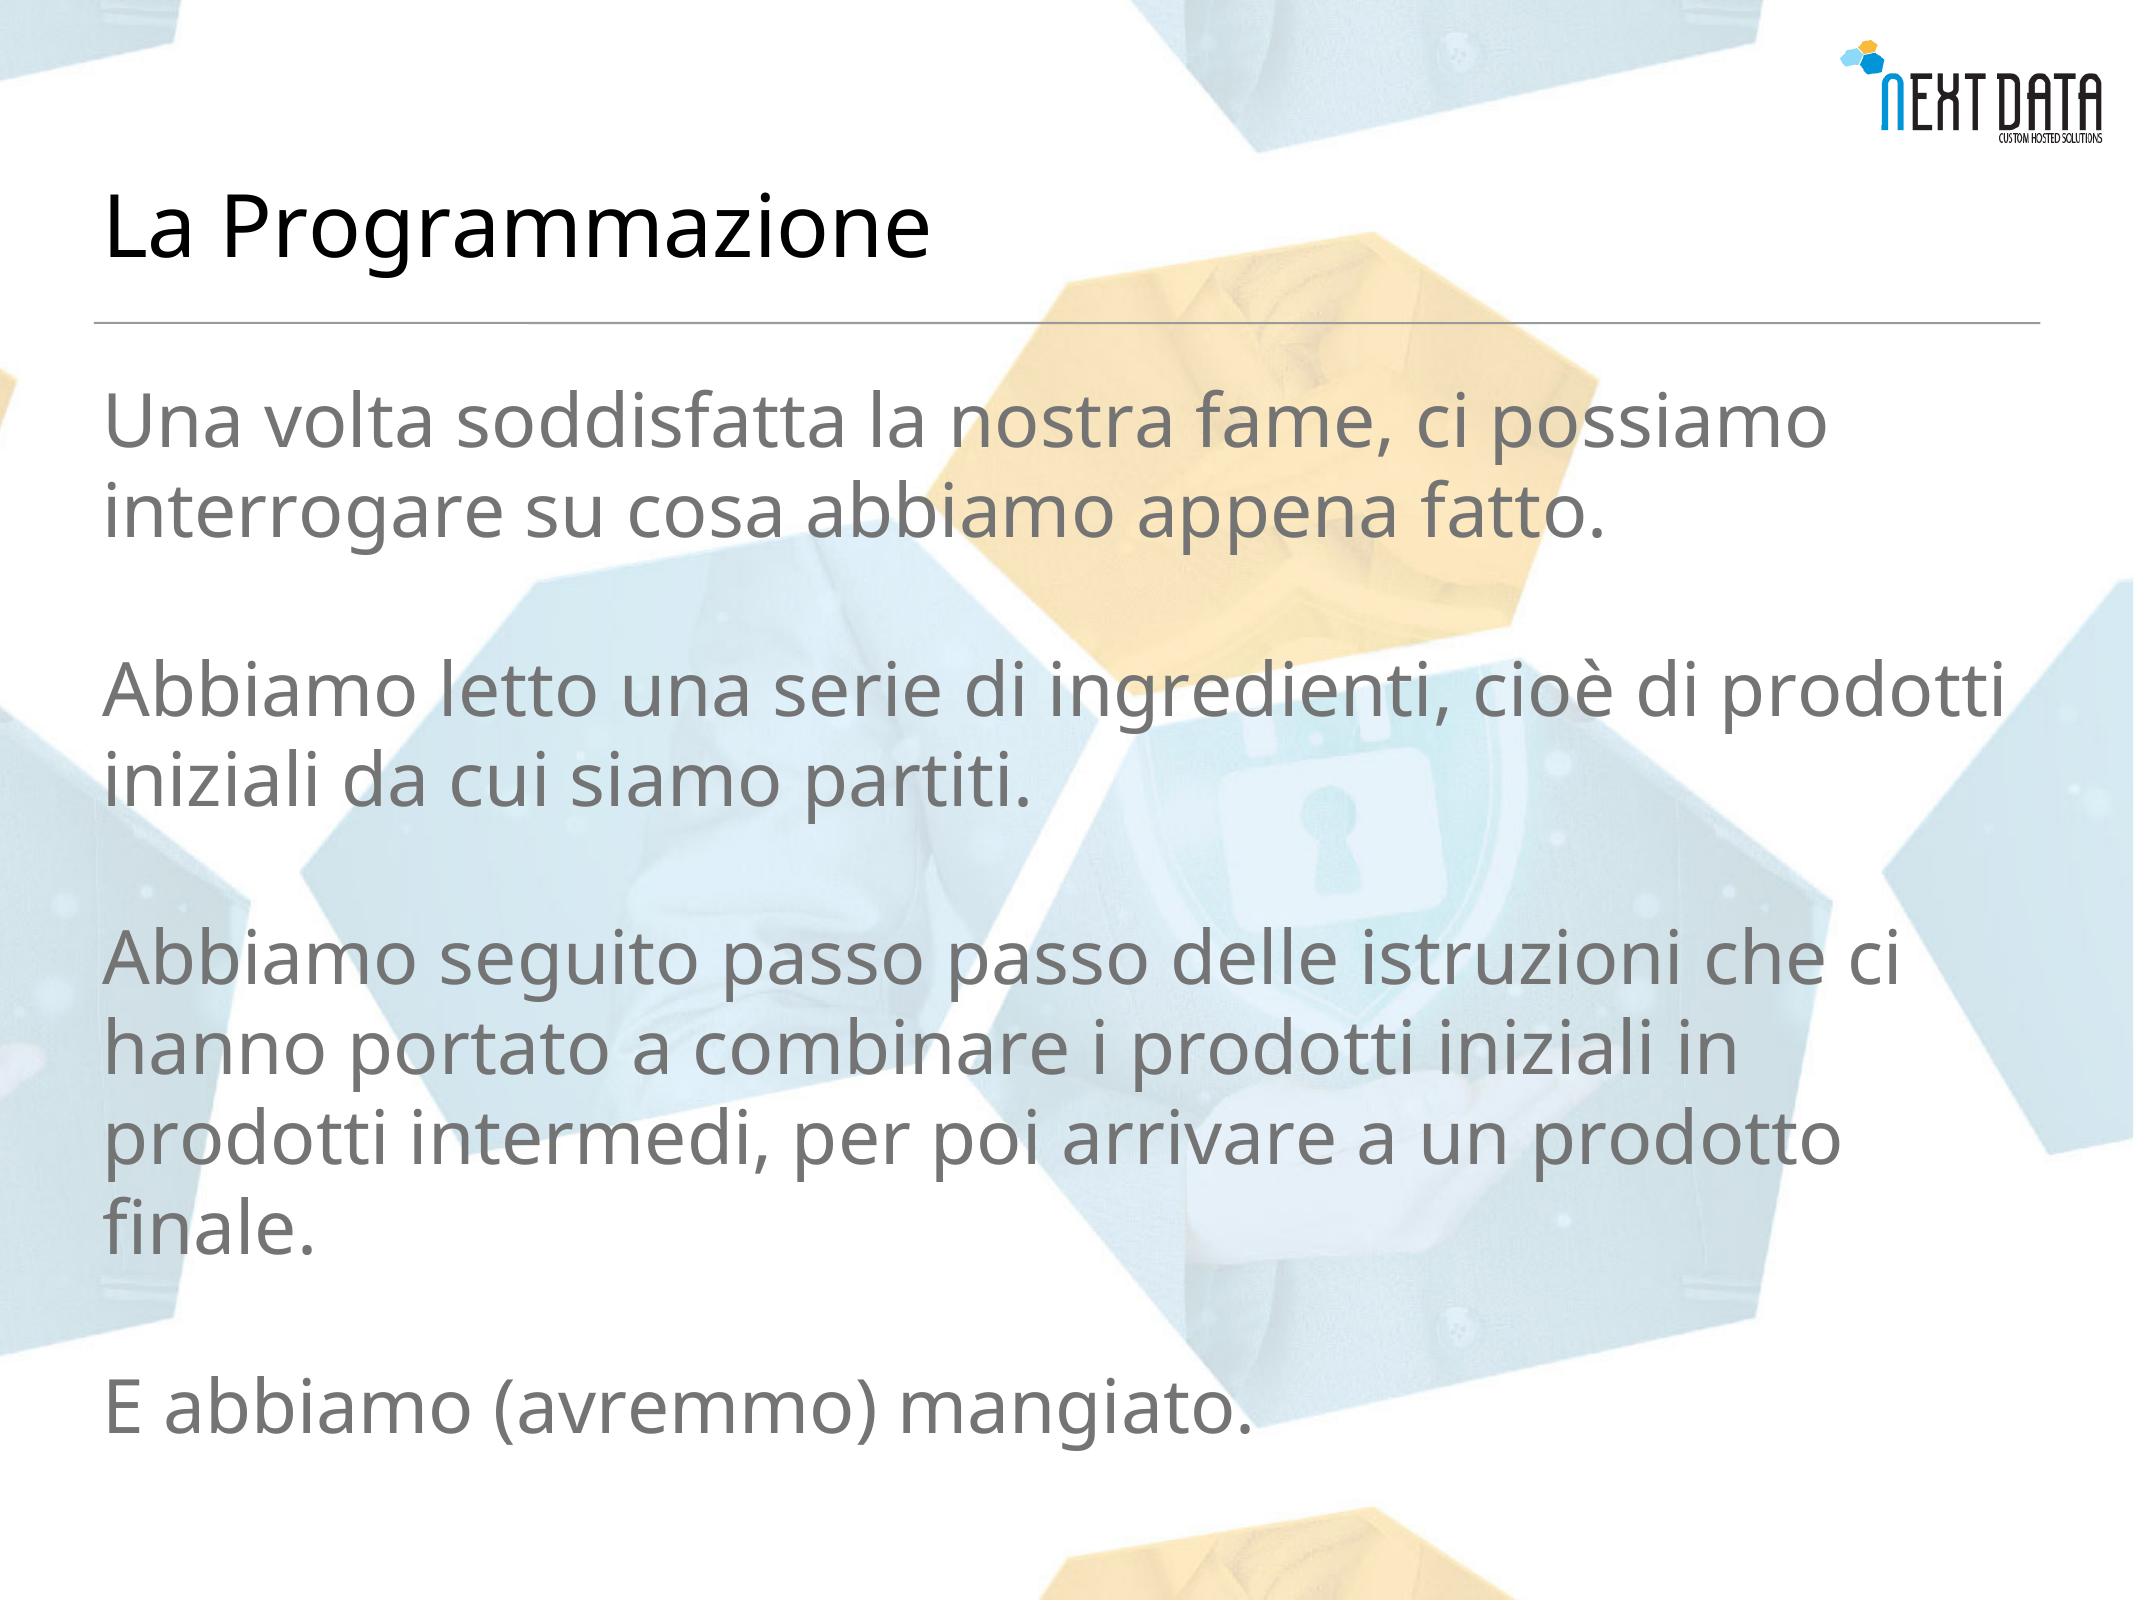

La Programmazione
Una volta soddisfatta la nostra fame, ci possiamo interrogare su cosa abbiamo appena fatto.
Abbiamo letto una serie di ingredienti, cioè di prodotti iniziali da cui siamo partiti.
Abbiamo seguito passo passo delle istruzioni che ci hanno portato a combinare i prodotti iniziali in prodotti intermedi, per poi arrivare a un prodotto finale.
E abbiamo (avremmo) mangiato.